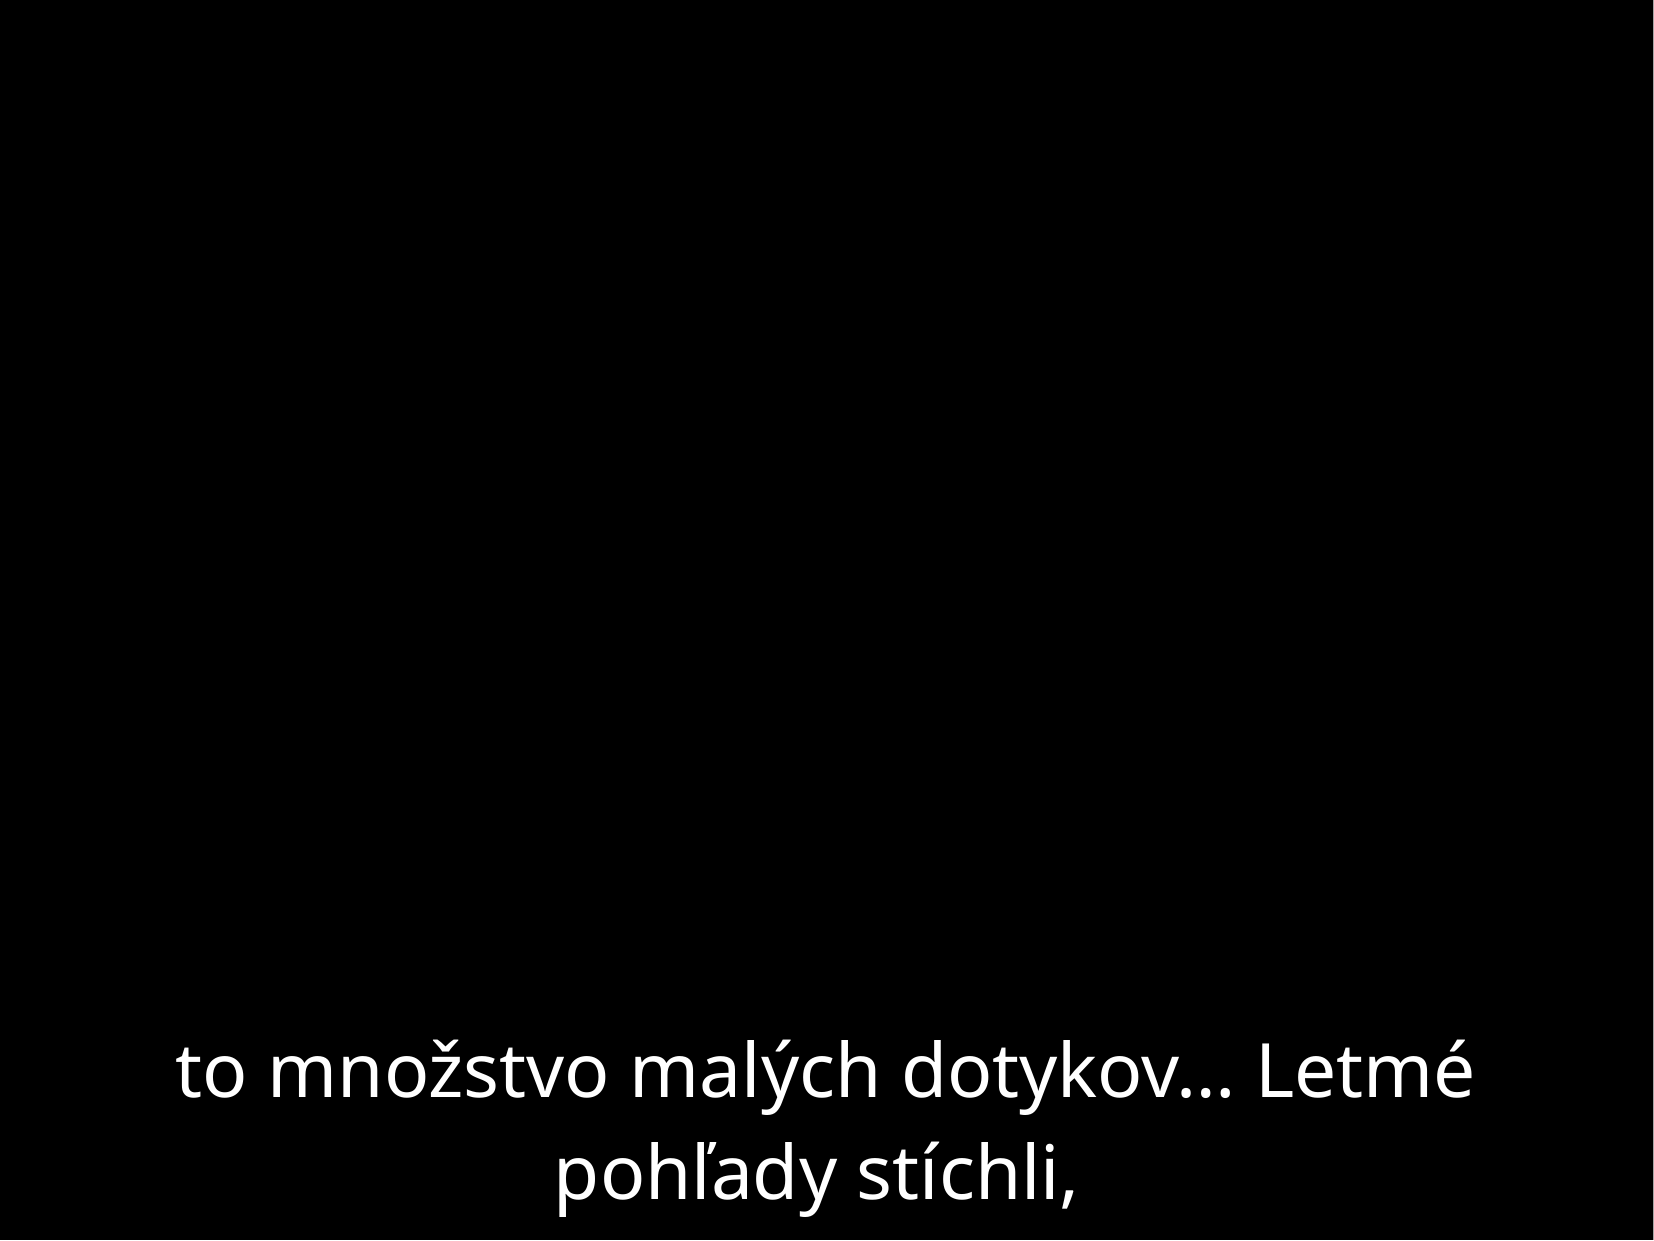

# to množstvo malých dotykov… Letmé pohľady stíchli,